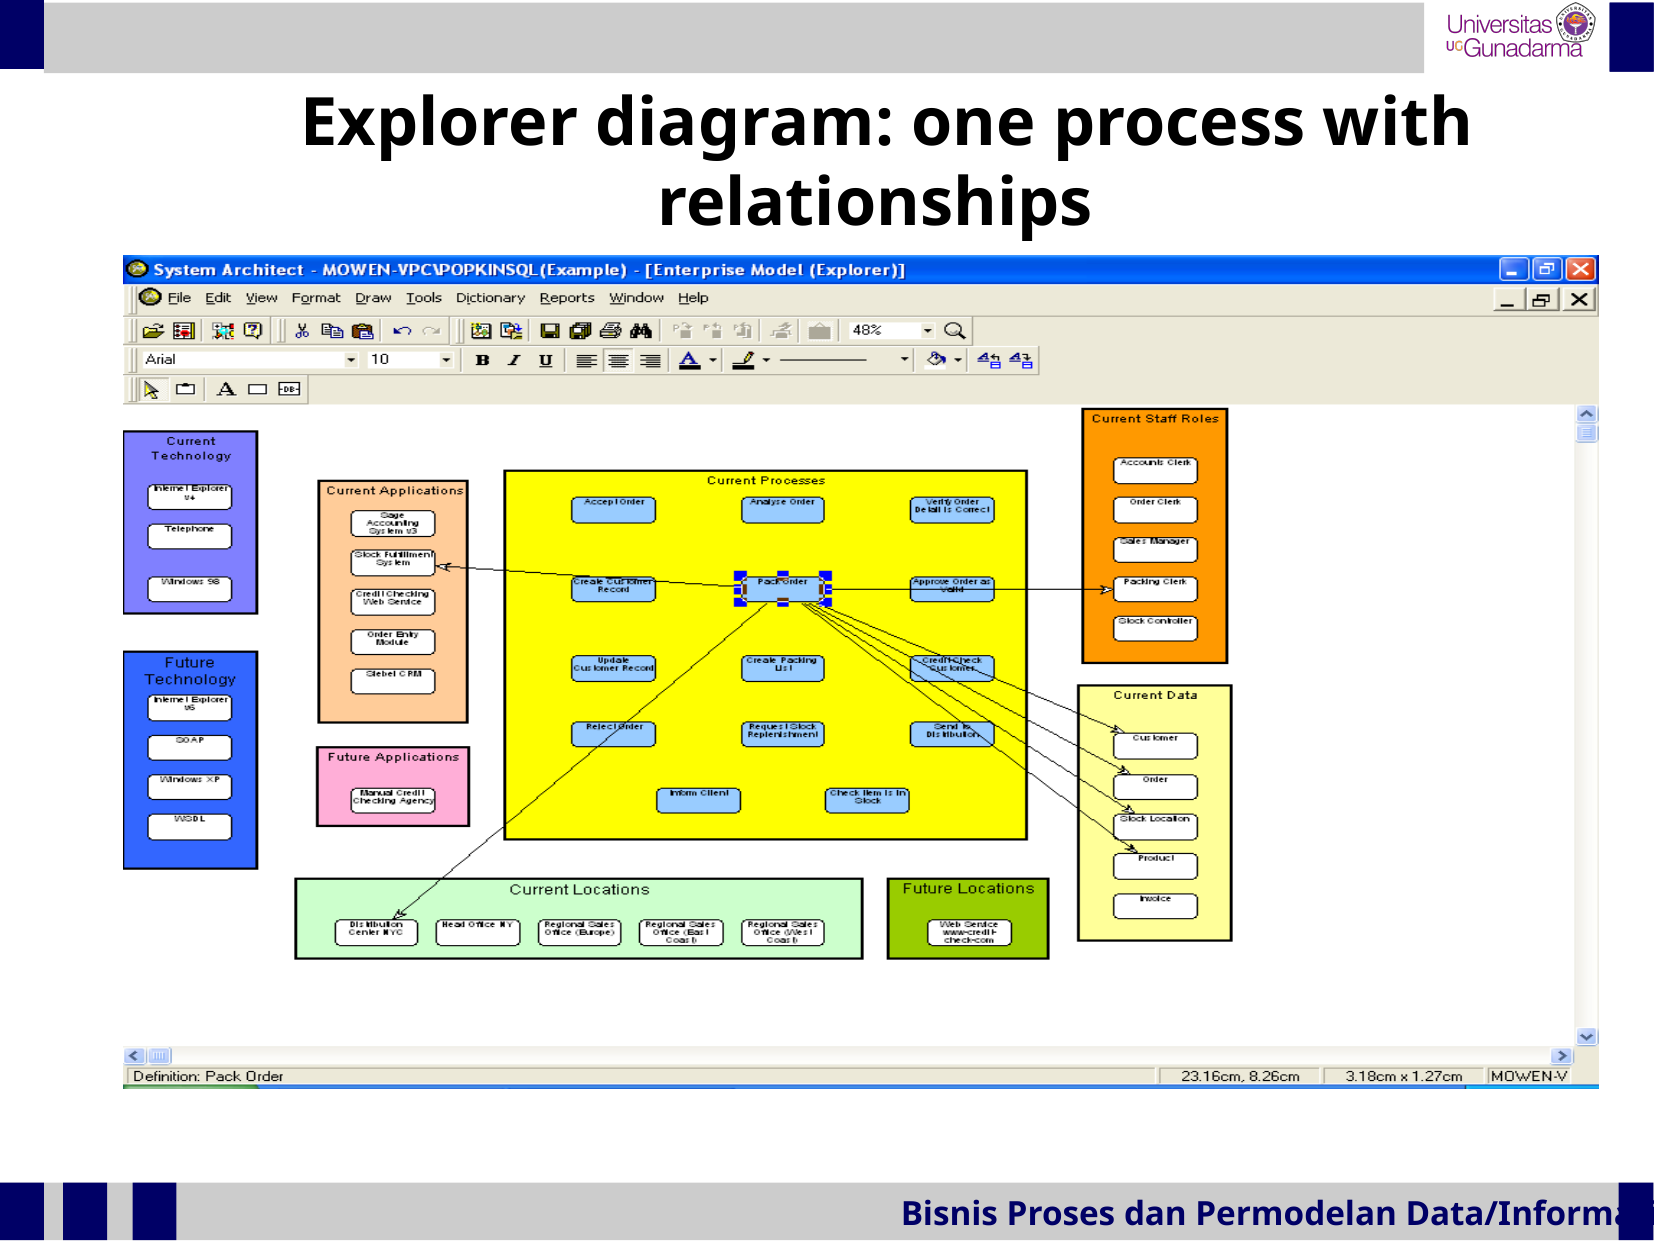

# Explorer diagram: one process with relationships